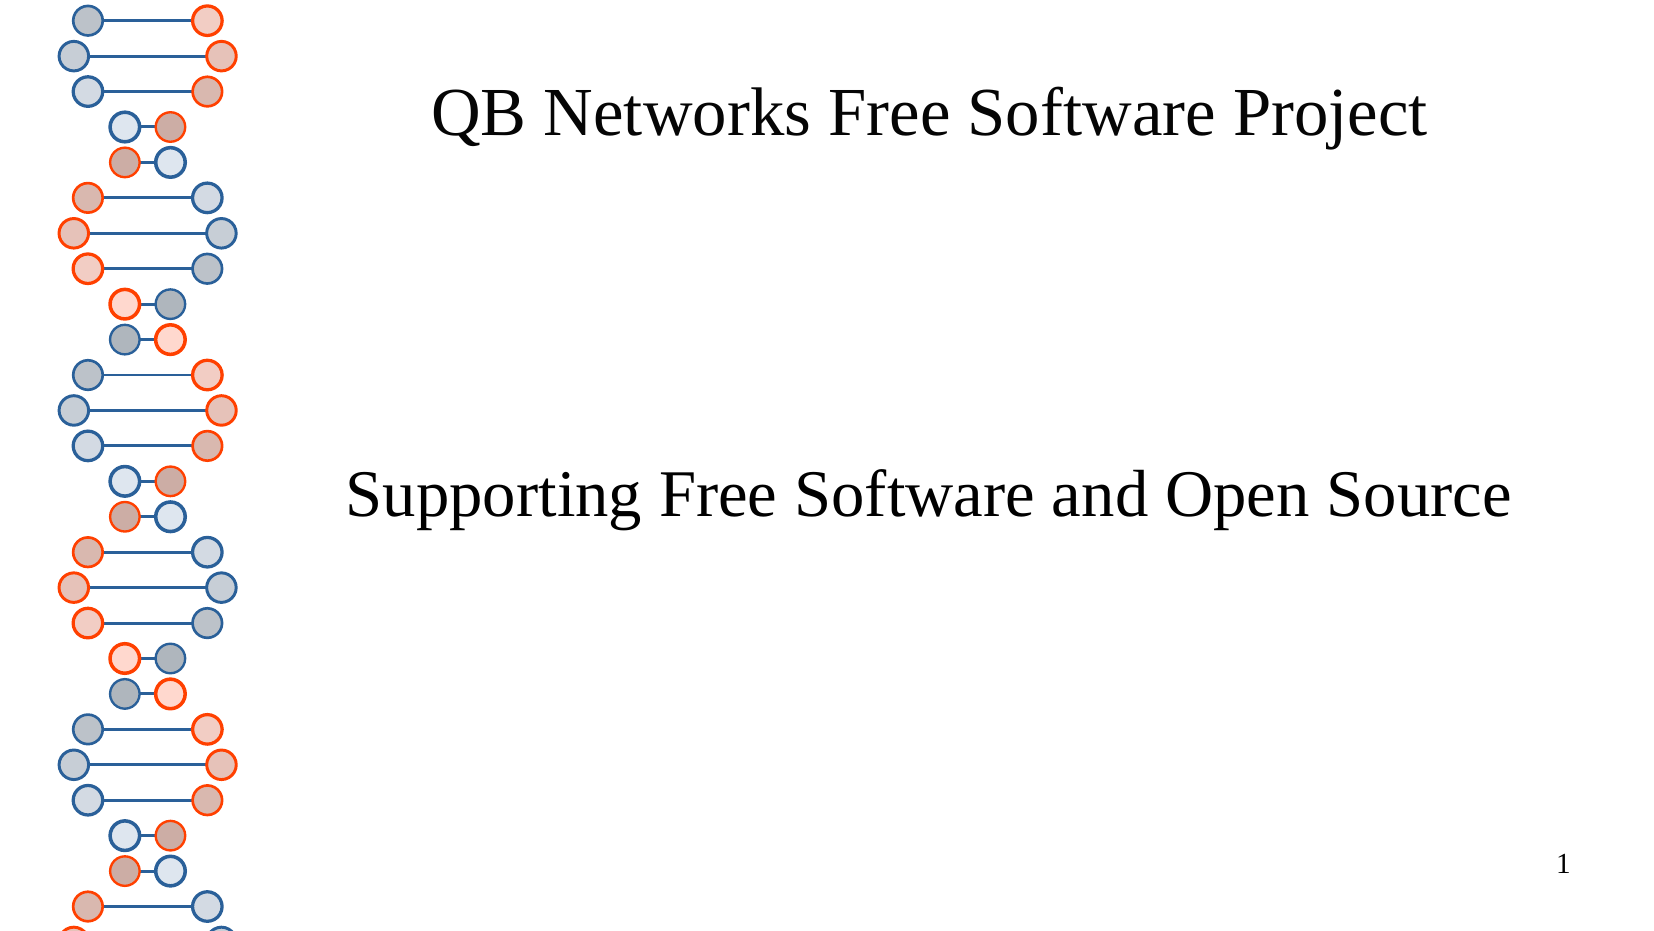

# QB Networks Free Software Project
Supporting Free Software and Open Source
1